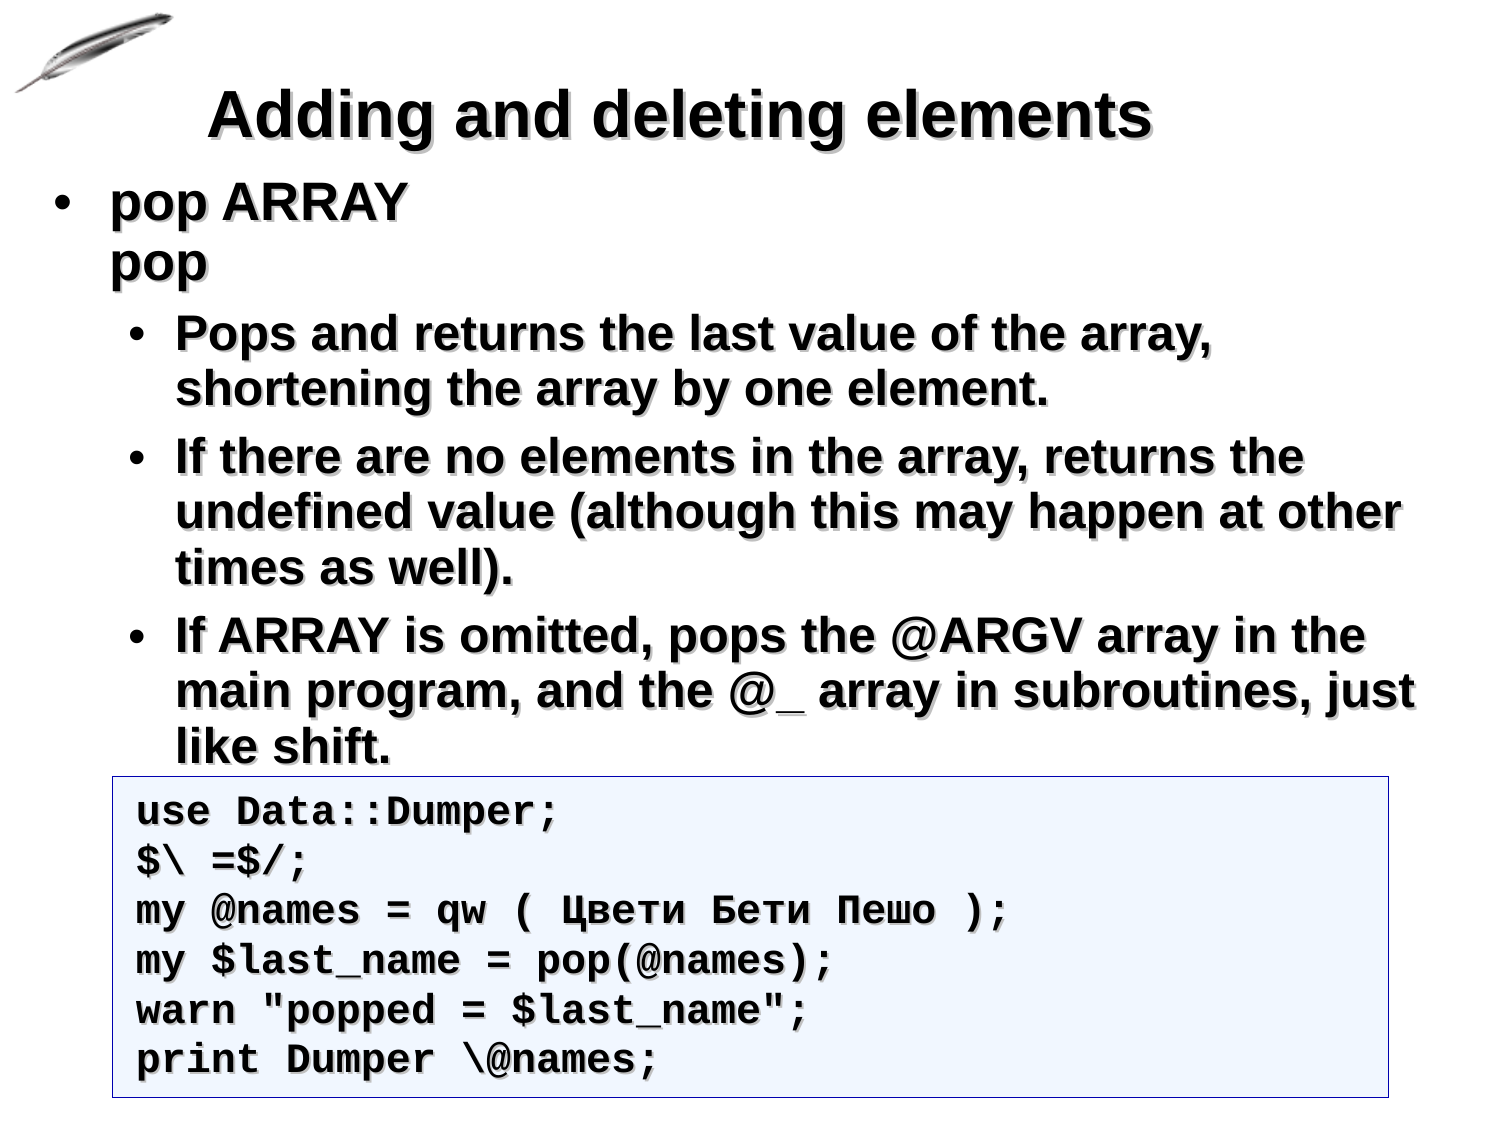

# Adding and deleting elements
pop ARRAY
pop
Pops and returns the last value of the array, shortening the array by one element.
If there are no elements in the array, returns the undefined value (although this may happen at other times as well).
If ARRAY is omitted, pops the @ARGV array in the main program, and the @_ array in subroutines, just like shift.
use Data::Dumper;
$\ =$/;
my @names = qw ( Цвети Бети Пешо );
my $last_name = pop(@names);
warn "popped = $last_name";
print Dumper \@names;